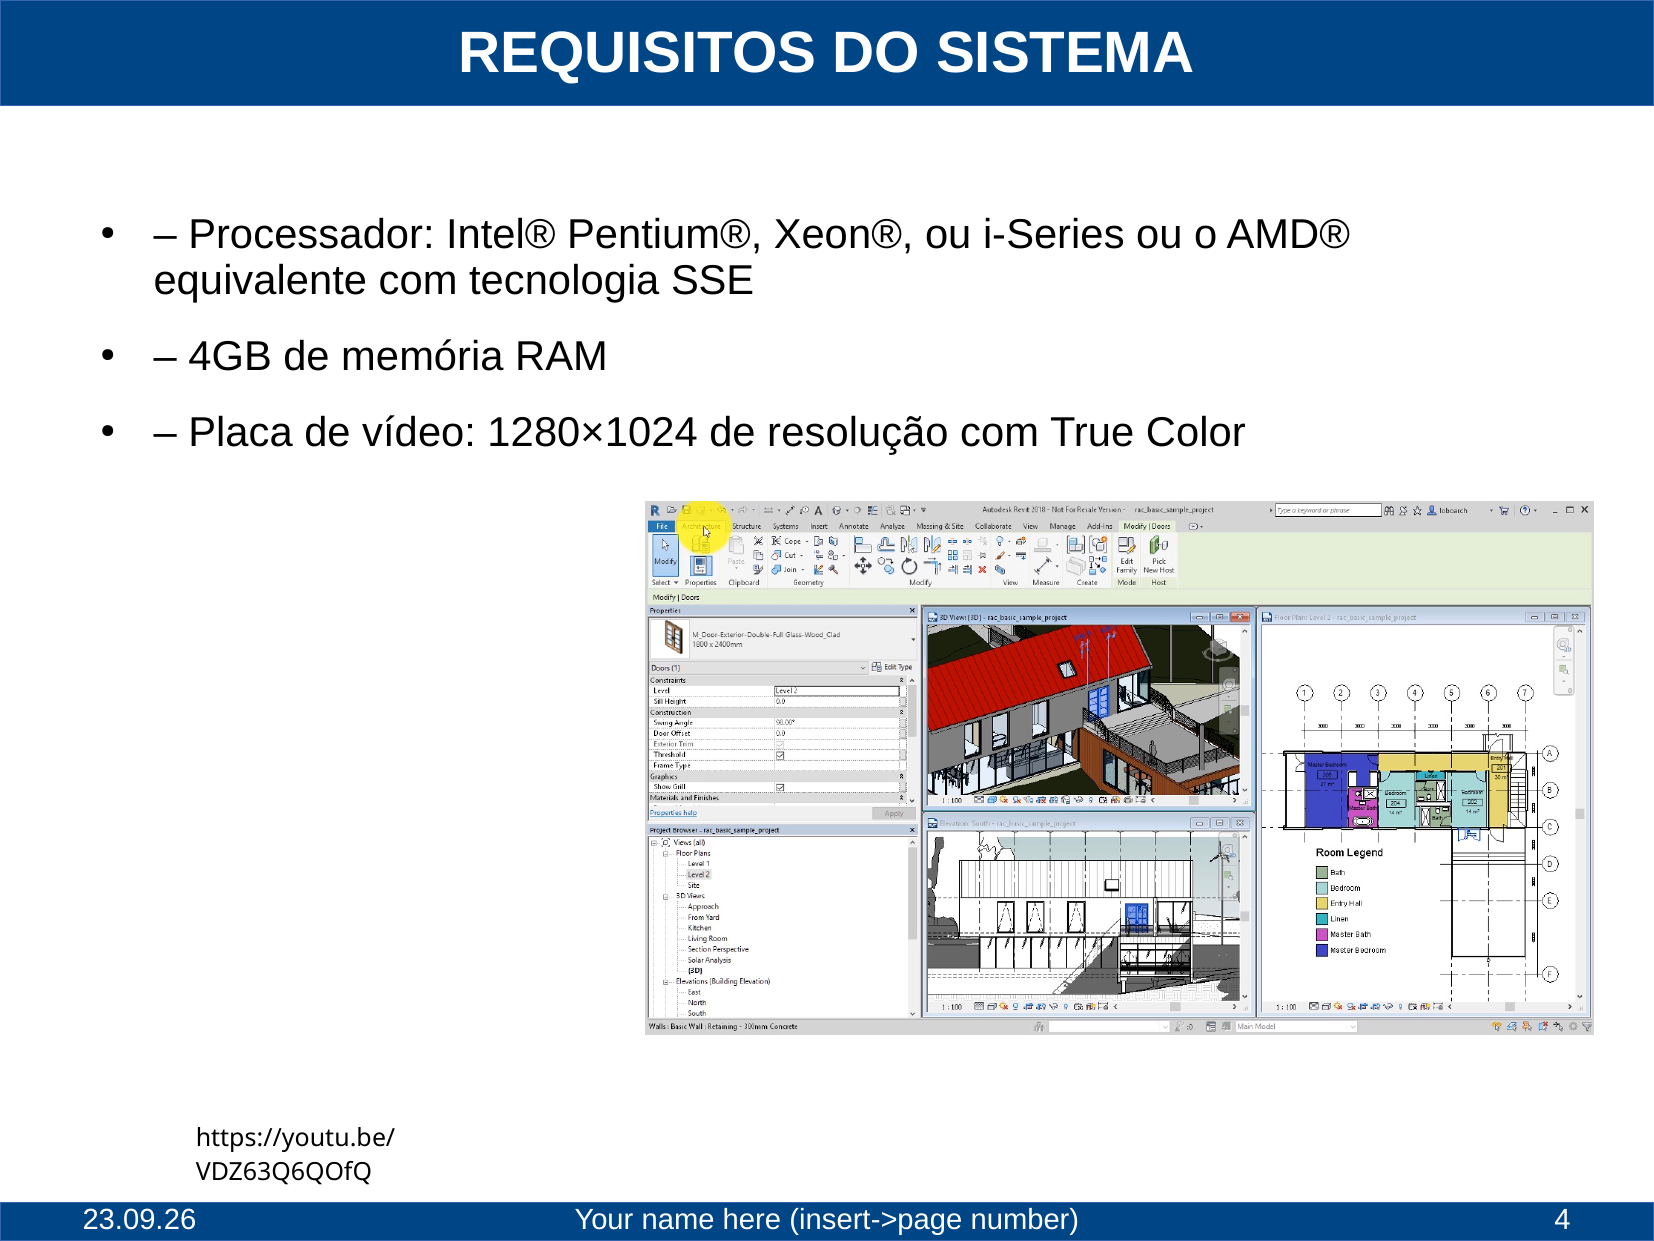

# REQUISITOS DO SISTEMA
– Processador: Intel® Pentium®, Xeon®, ou i-Series ou o AMD® equivalente com tecnologia SSE
– 4GB de memória RAM
– Placa de vídeo: 1280×1024 de resolução com True Color
https://youtu.be/VDZ63Q6QOfQ
Your name here (insert->page number)
4